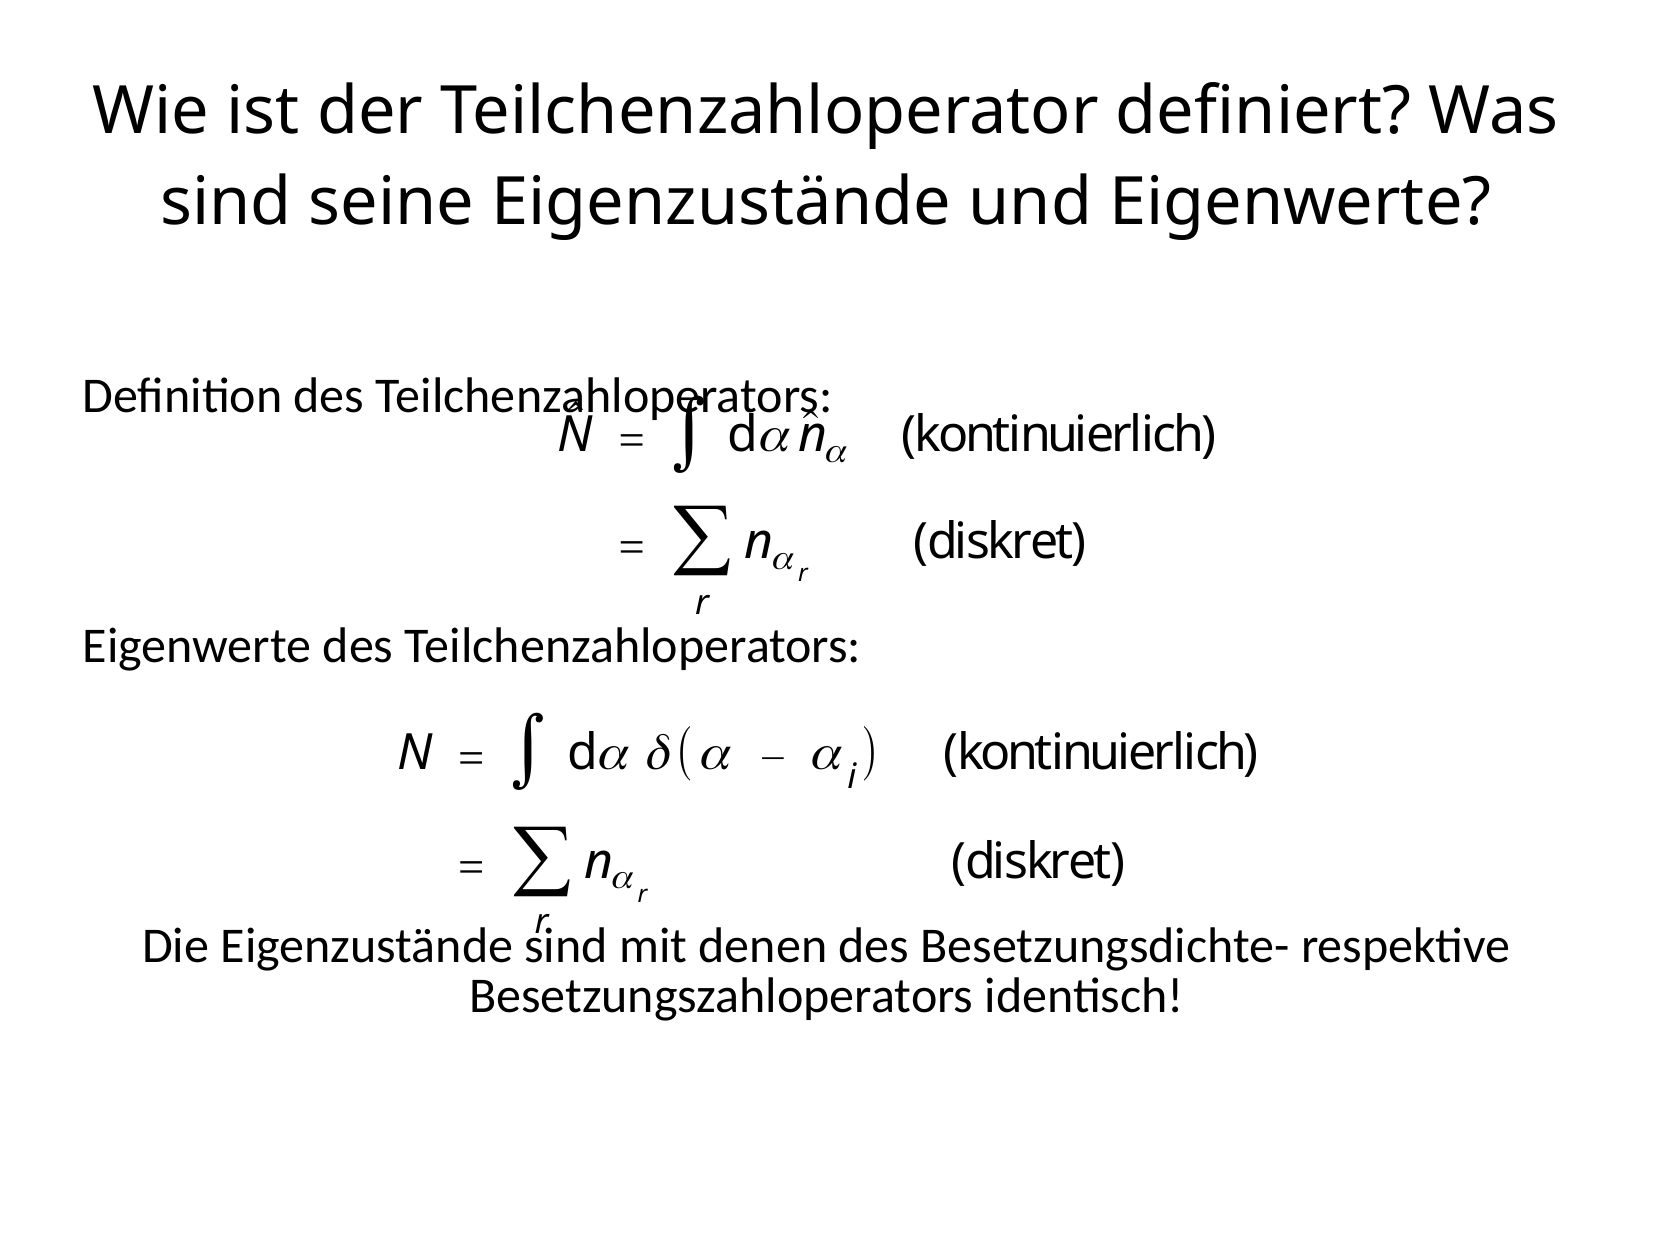

# Wie ist der Teilchenzahloperator definiert? Was sind seine Eigenzustände und Eigenwerte?
Definition des Teilchenzahloperators:
Eigenwerte des Teilchenzahloperators:
Die Eigenzustände sind mit denen des Besetzungsdichte- respektive Besetzungszahloperators identisch!